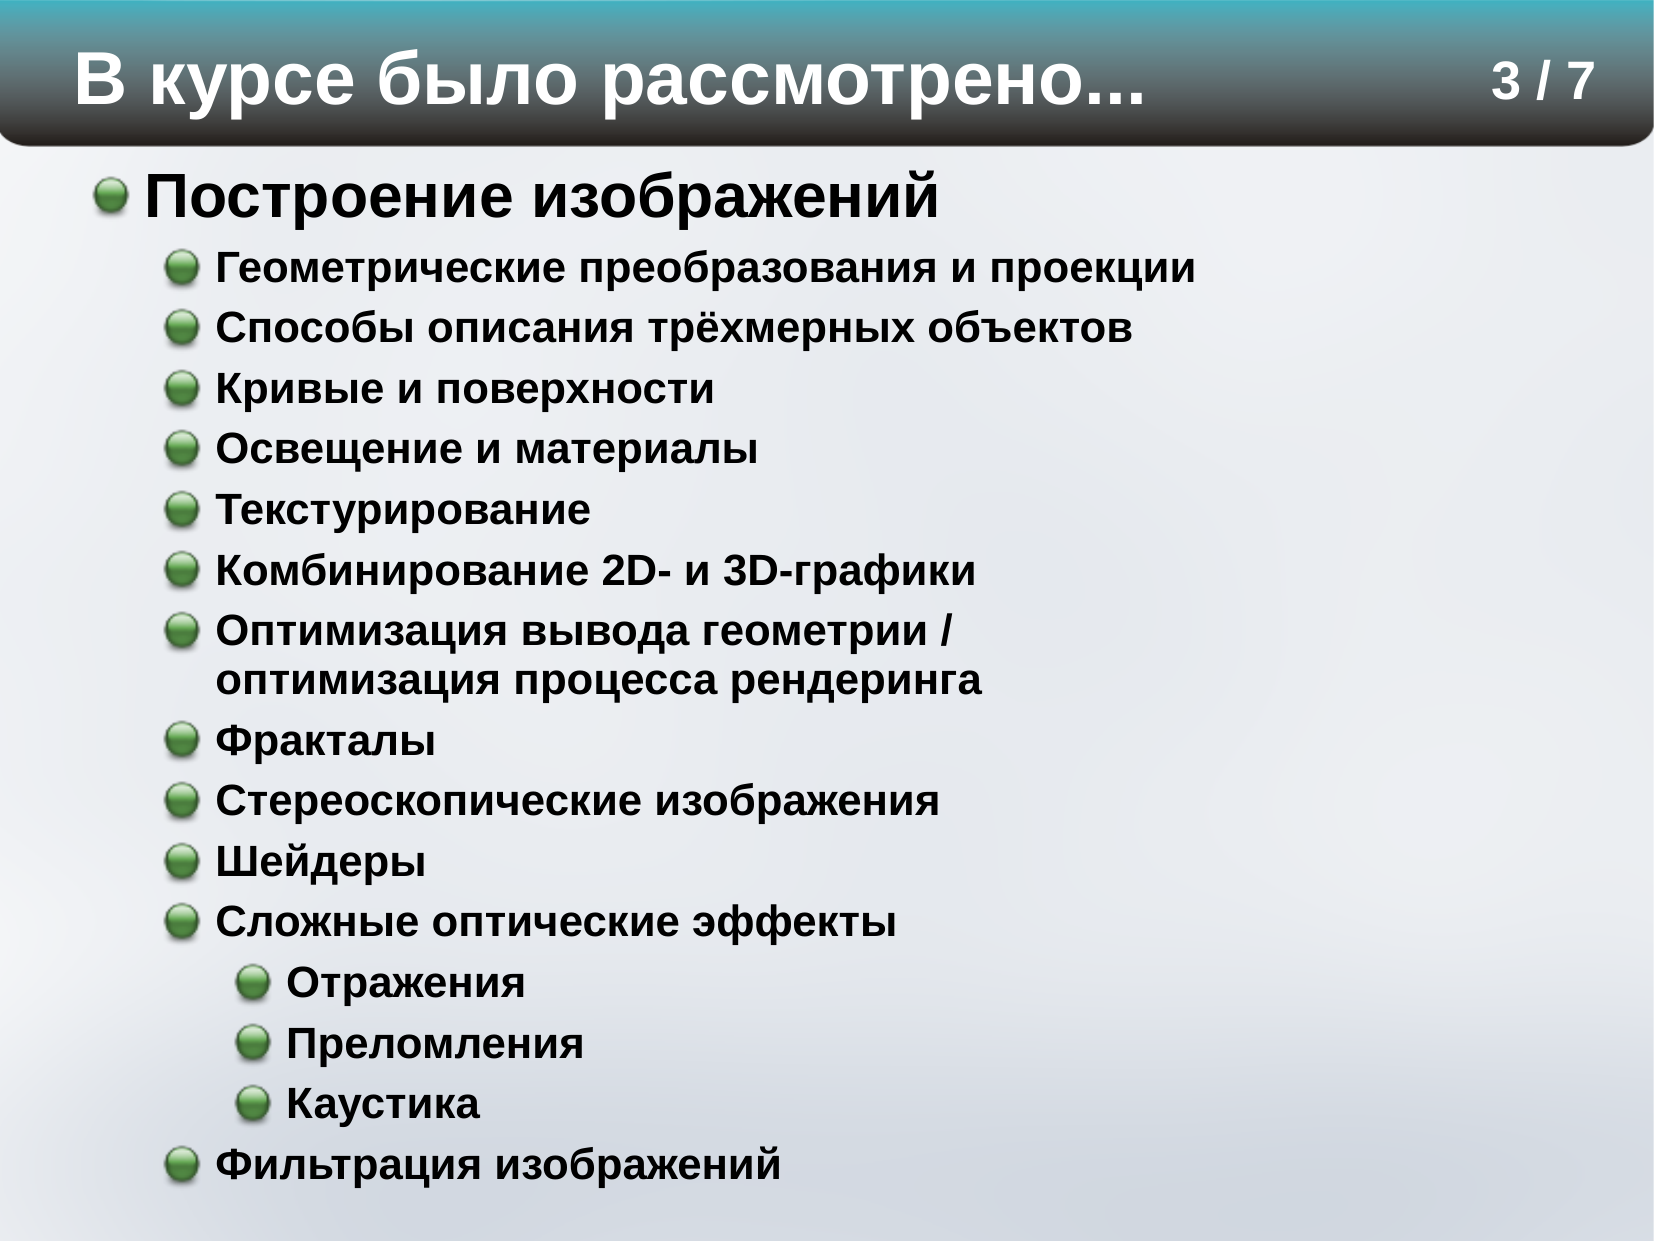

В курсе было рассмотрено...
Построение изображений
Геометрические преобразования и проекции
Способы описания трёхмерных объектов
Кривые и поверхности
Освещение и материалы
Текстурирование
Комбинирование 2D- и 3D-графики
Оптимизация вывода геометрии /
оптимизация процесса рендеринга
Фракталы
Стереоскопические изображения
Шейдеры
Сложные оптические эффекты
Отражения
Преломления
Каустика
Фильтрация изображений